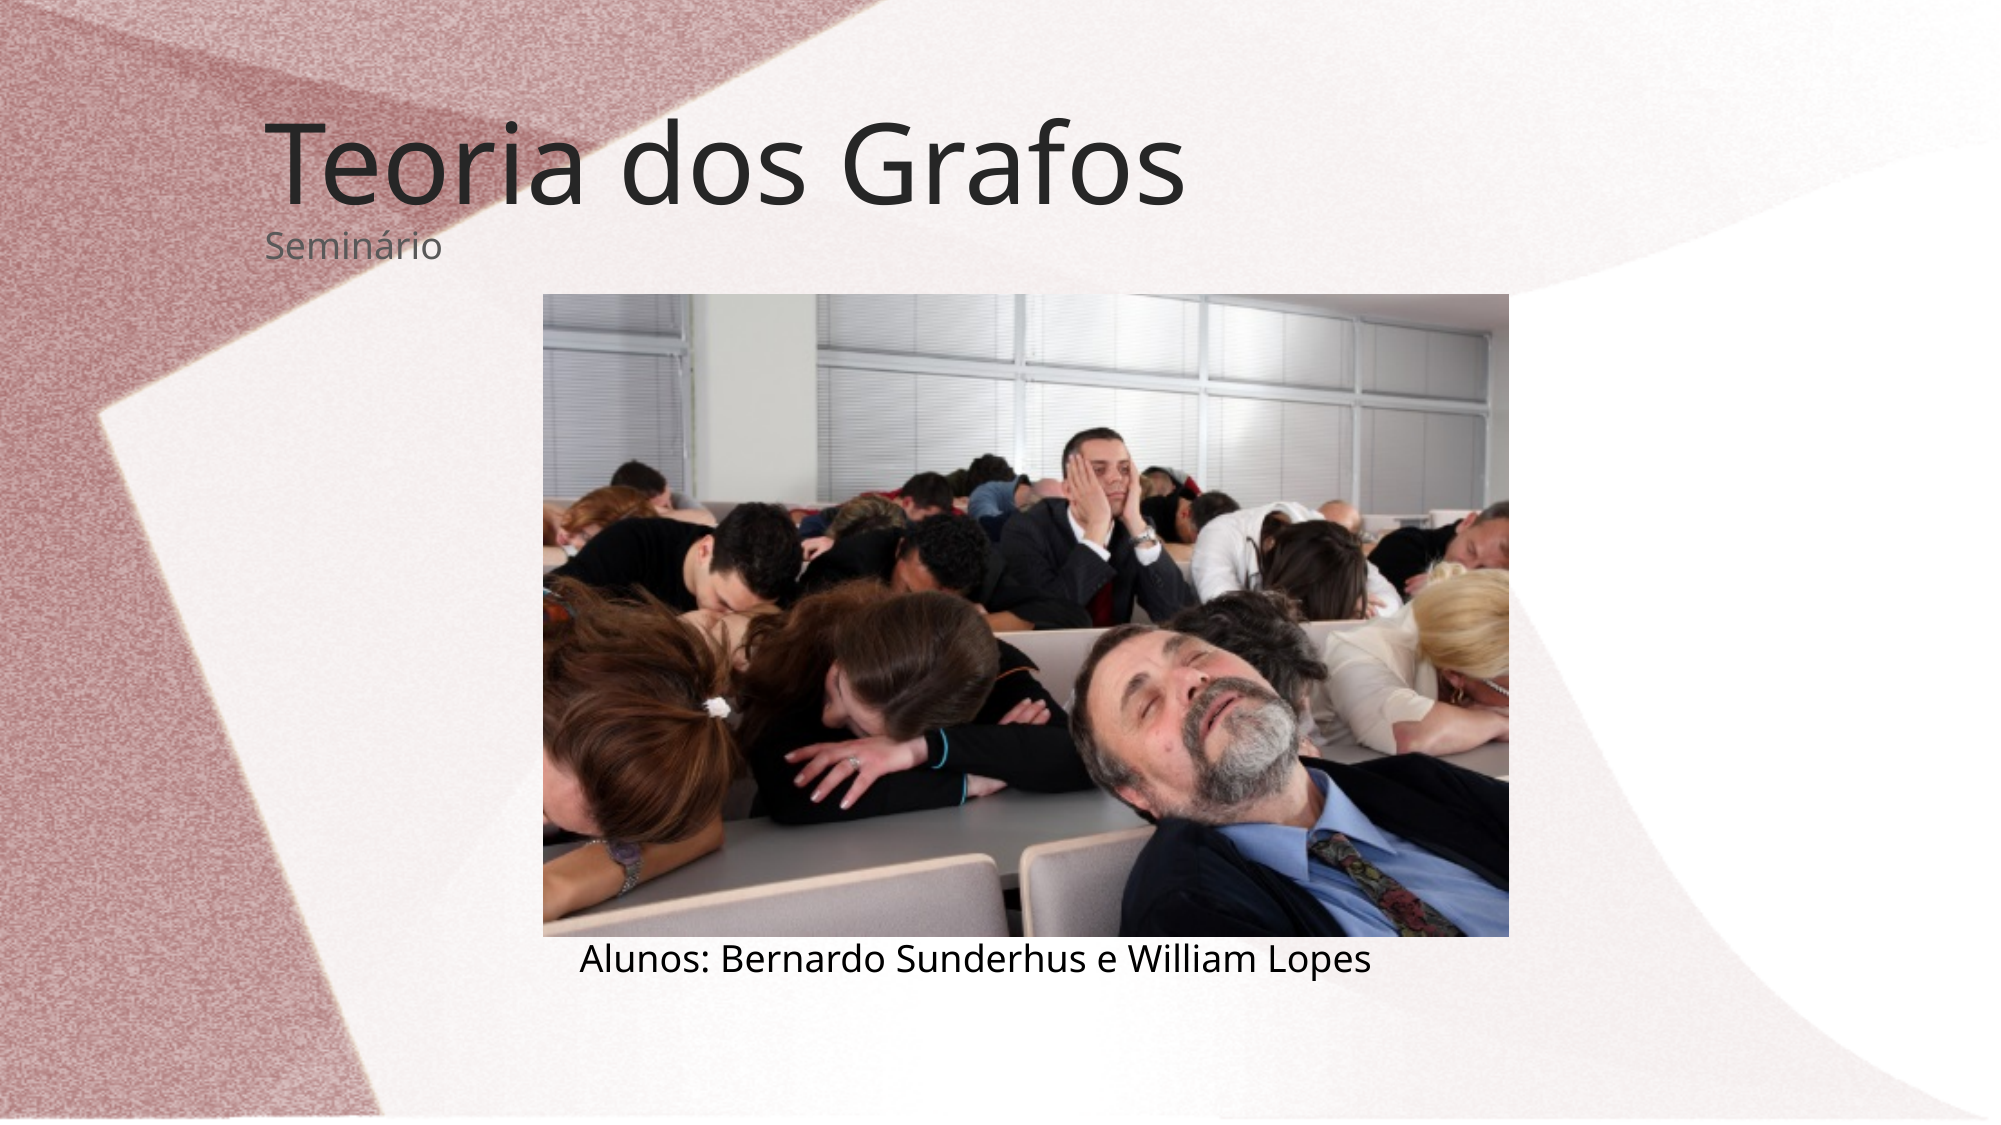

Teoria dos Grafos
Seminário
Alunos: Bernardo Sunderhus e William Lopes